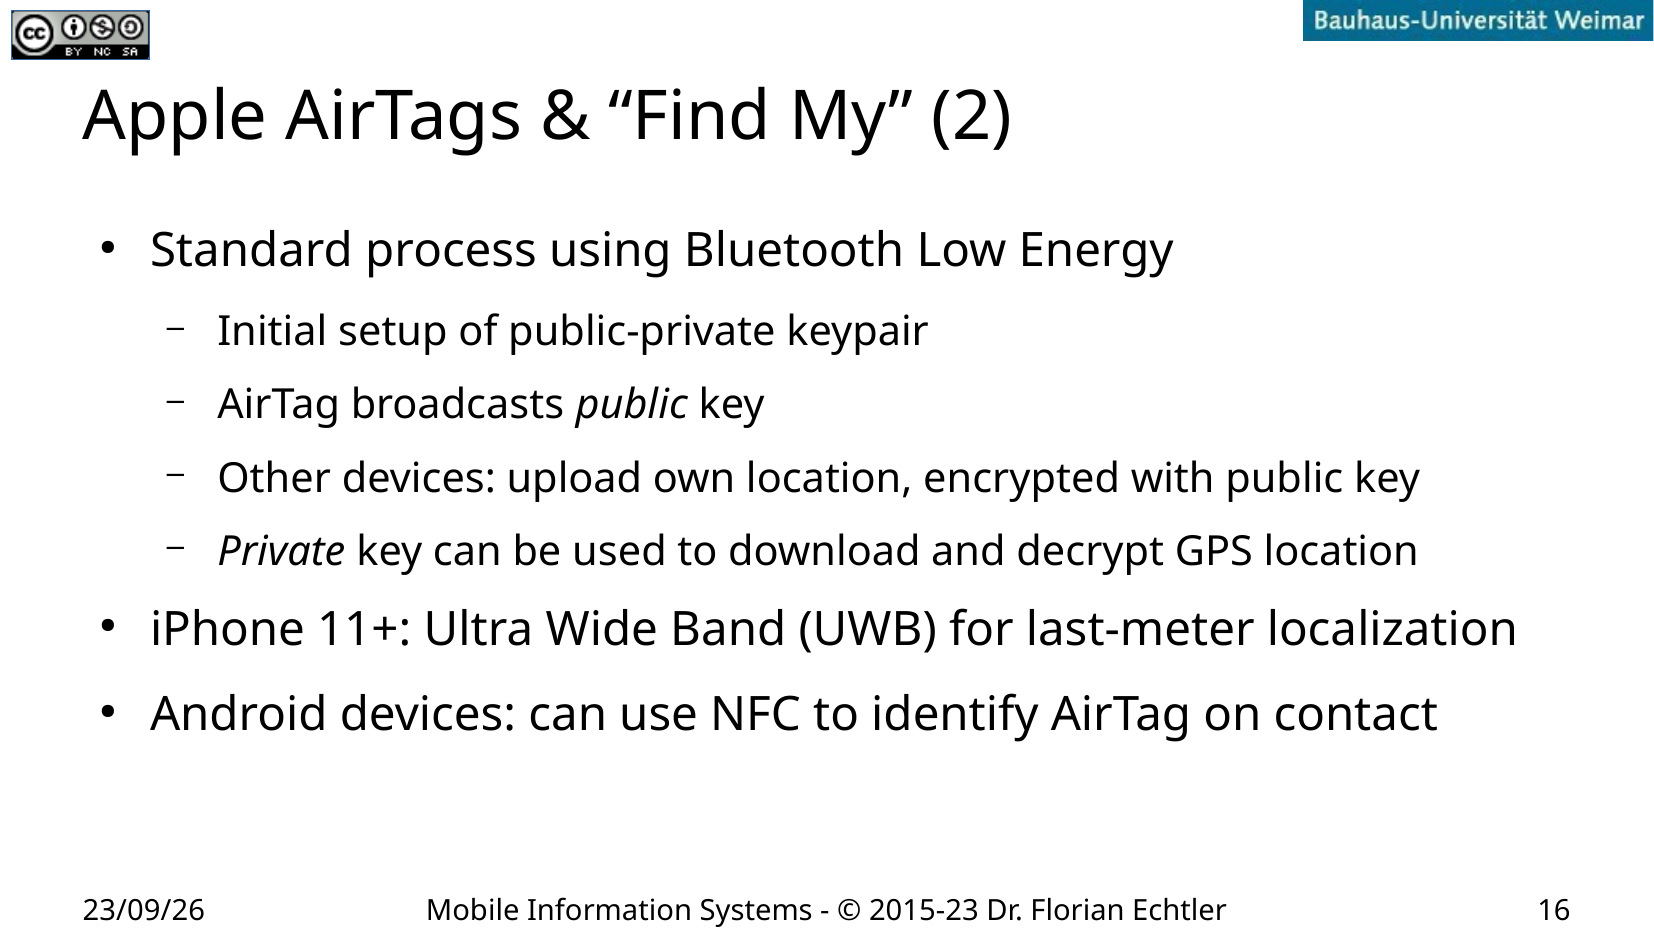

# Apple AirTags & “Find My” (2)
Standard process using Bluetooth Low Energy
Initial setup of public-private keypair
AirTag broadcasts public key
Other devices: upload own location, encrypted with public key
Private key can be used to download and decrypt GPS location
iPhone 11+: Ultra Wide Band (UWB) for last-meter localization
Android devices: can use NFC to identify AirTag on contact
Mobile Information Systems - © 2015-23 Dr. Florian Echtler
16